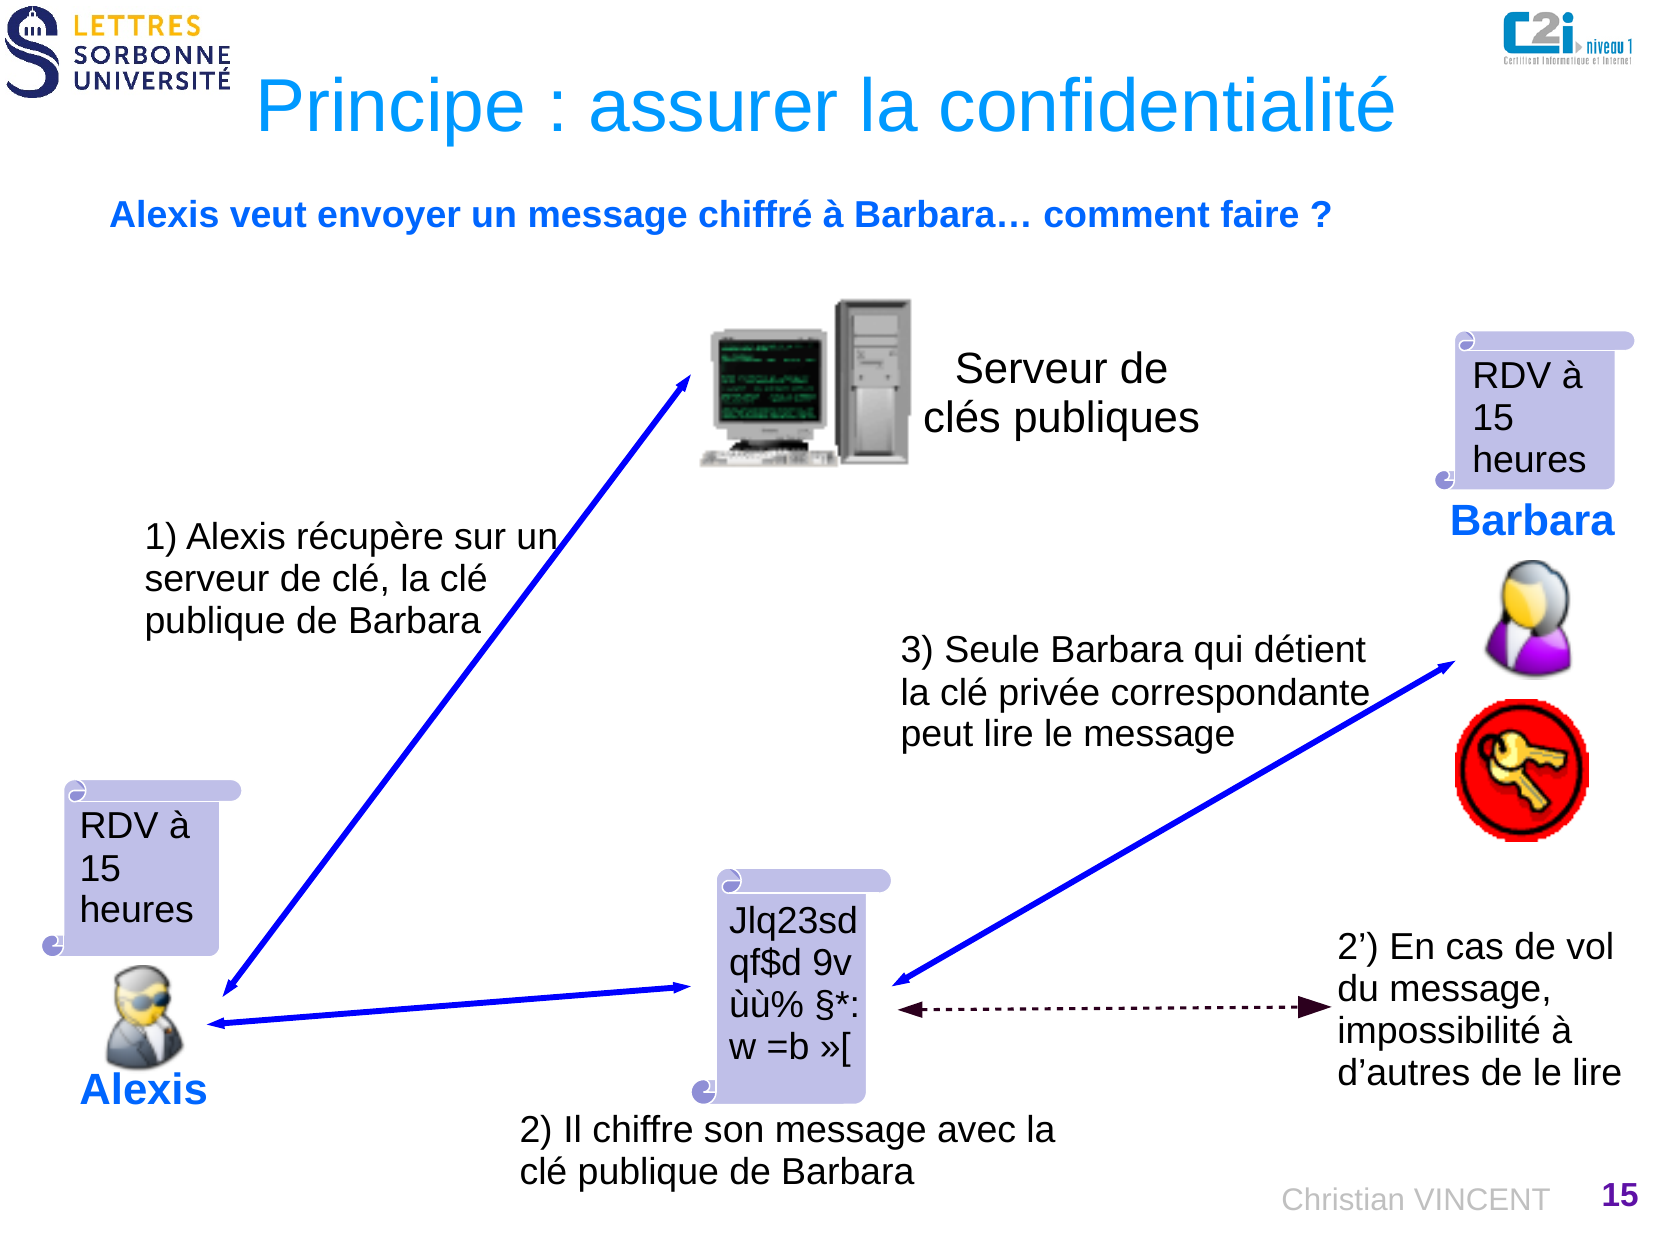

# Principe : assurer la confidentialité
Alexis veut envoyer un message chiffré à Barbara… comment faire ?
RDV à 15 heures
Serveur de
clés publiques
Barbara
1) Alexis récupère sur un serveur de clé, la clé publique de Barbara
3) Seule Barbara qui détient
la clé privée correspondante
peut lire le message
RDV à 15 heures
Jlq23sdqf$d 9v ùù% §*: w =b »[
2’) En cas de vol du message, impossibilité à d’autres de le lire
Alexis
2) Il chiffre son message avec la clé publique de Barbara